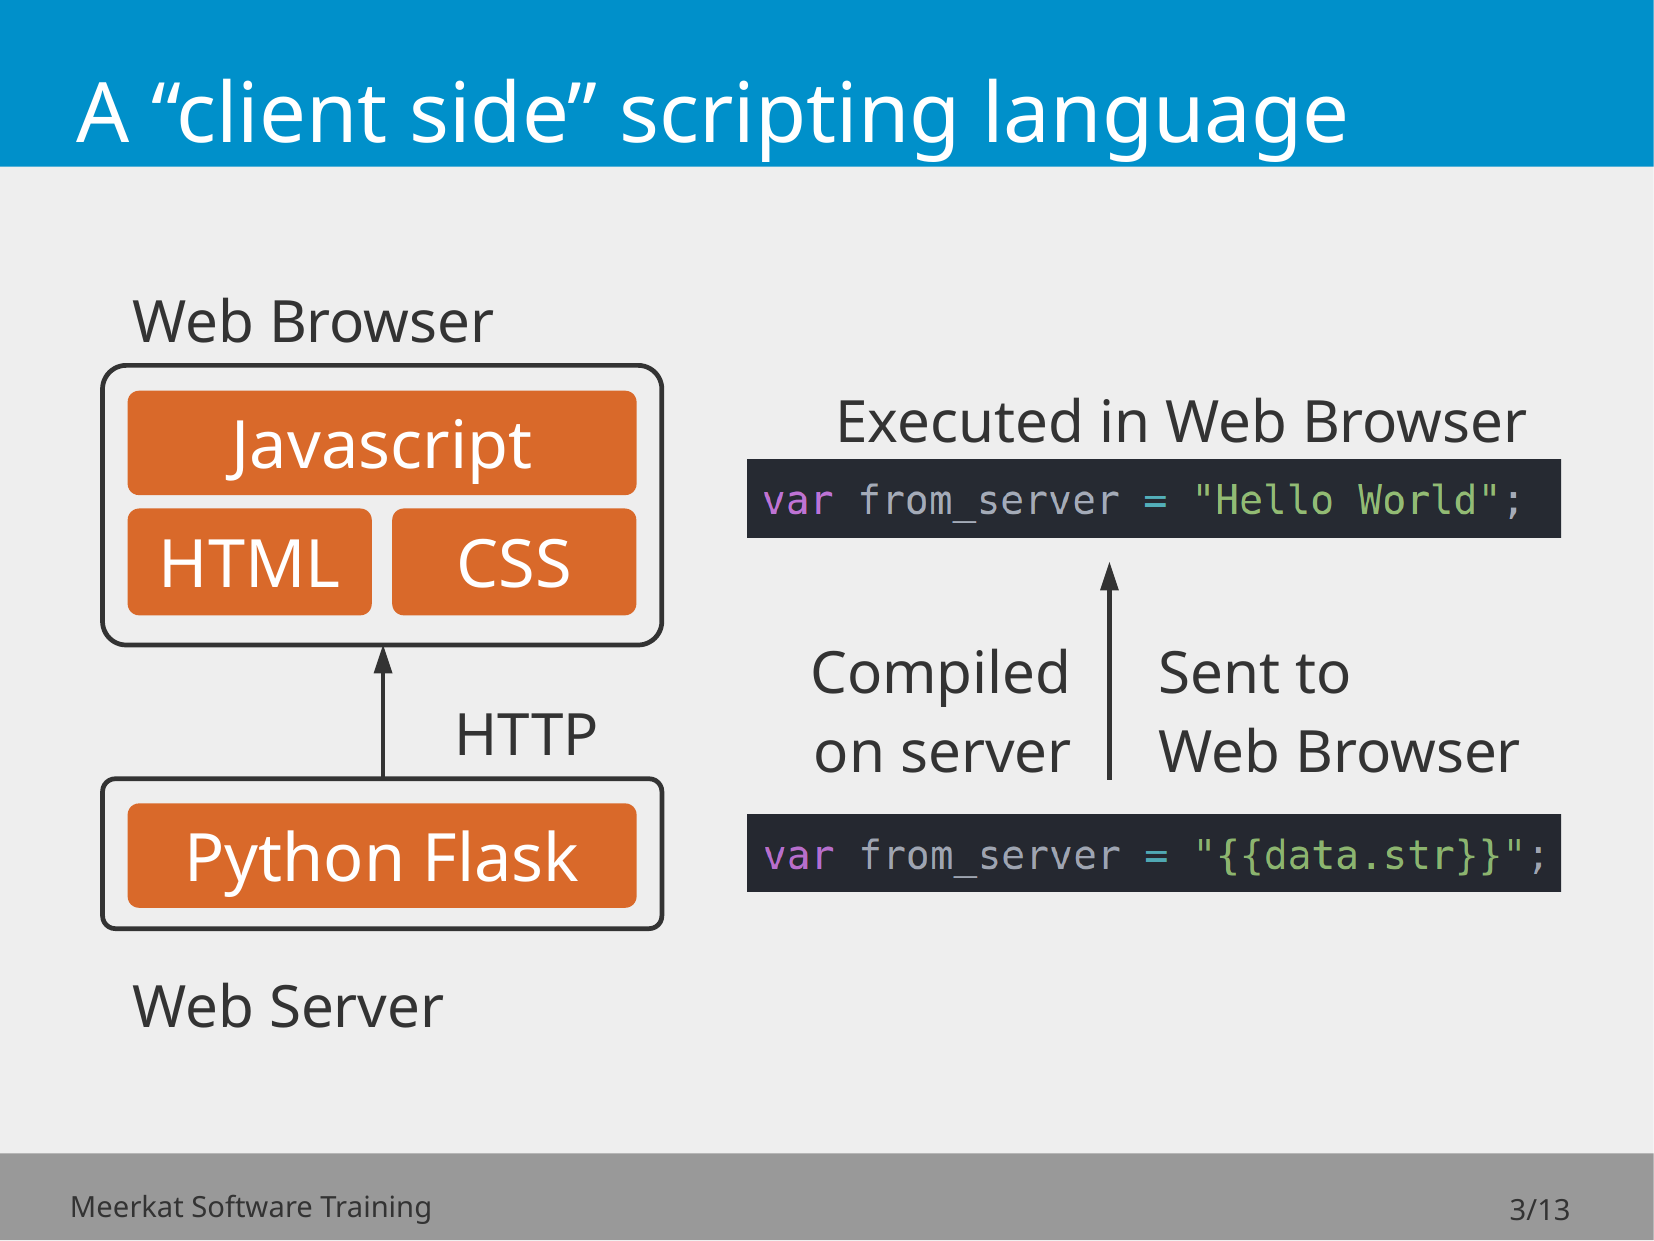

A “client side” scripting language
Web Browser
Executed in Web Browser
Javascript
HTML
CSS
Compiled
on server
Sent to
Web Browser
HTTP
Python Flask
Web Server
3